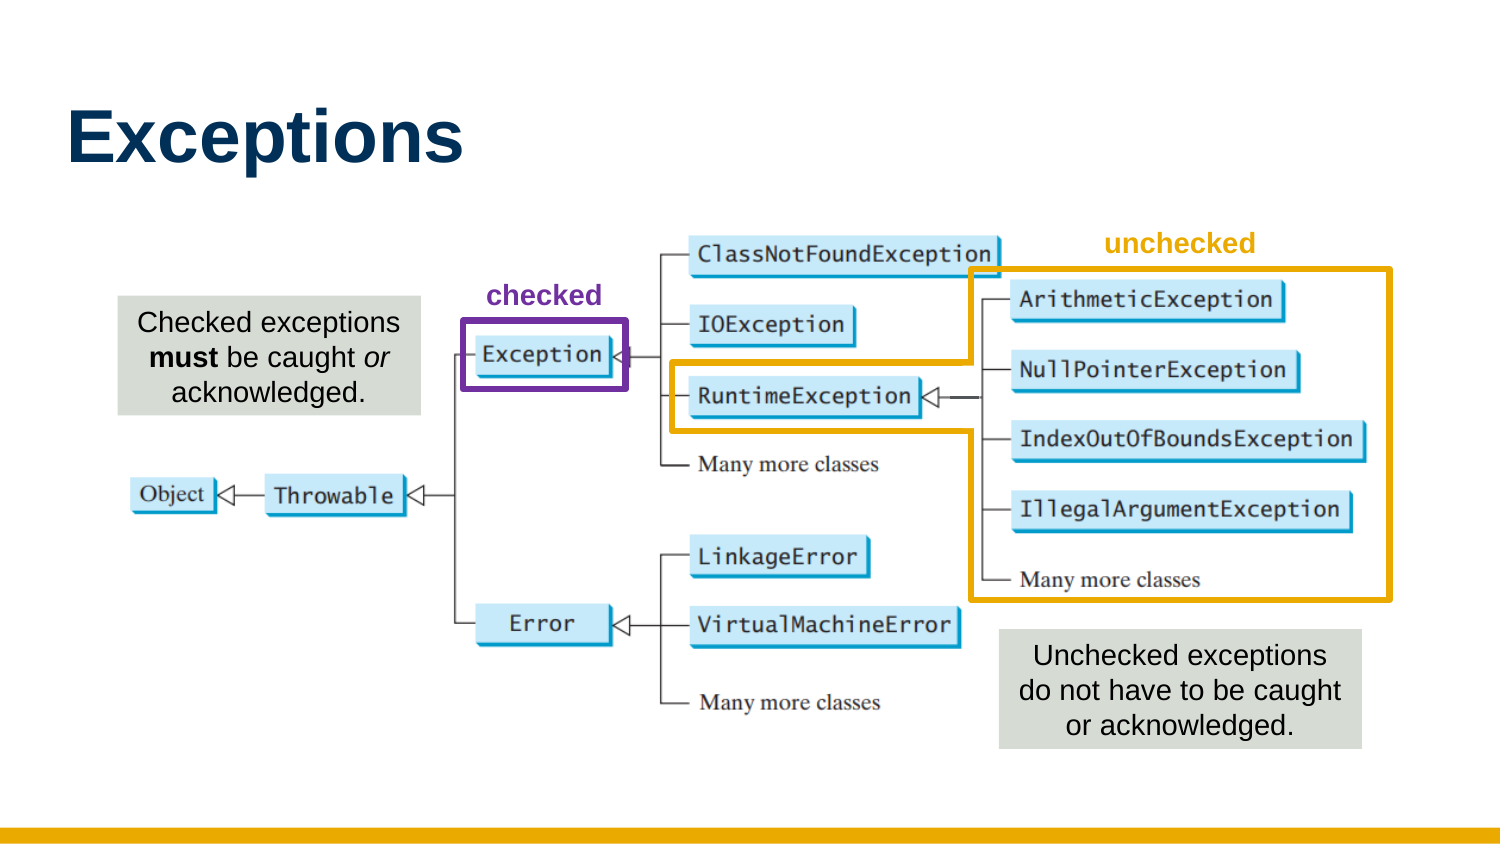

# Exceptions
unchecked
checked
Checked exceptions must be caught or acknowledged.
Unchecked exceptions do not have to be caught or acknowledged.